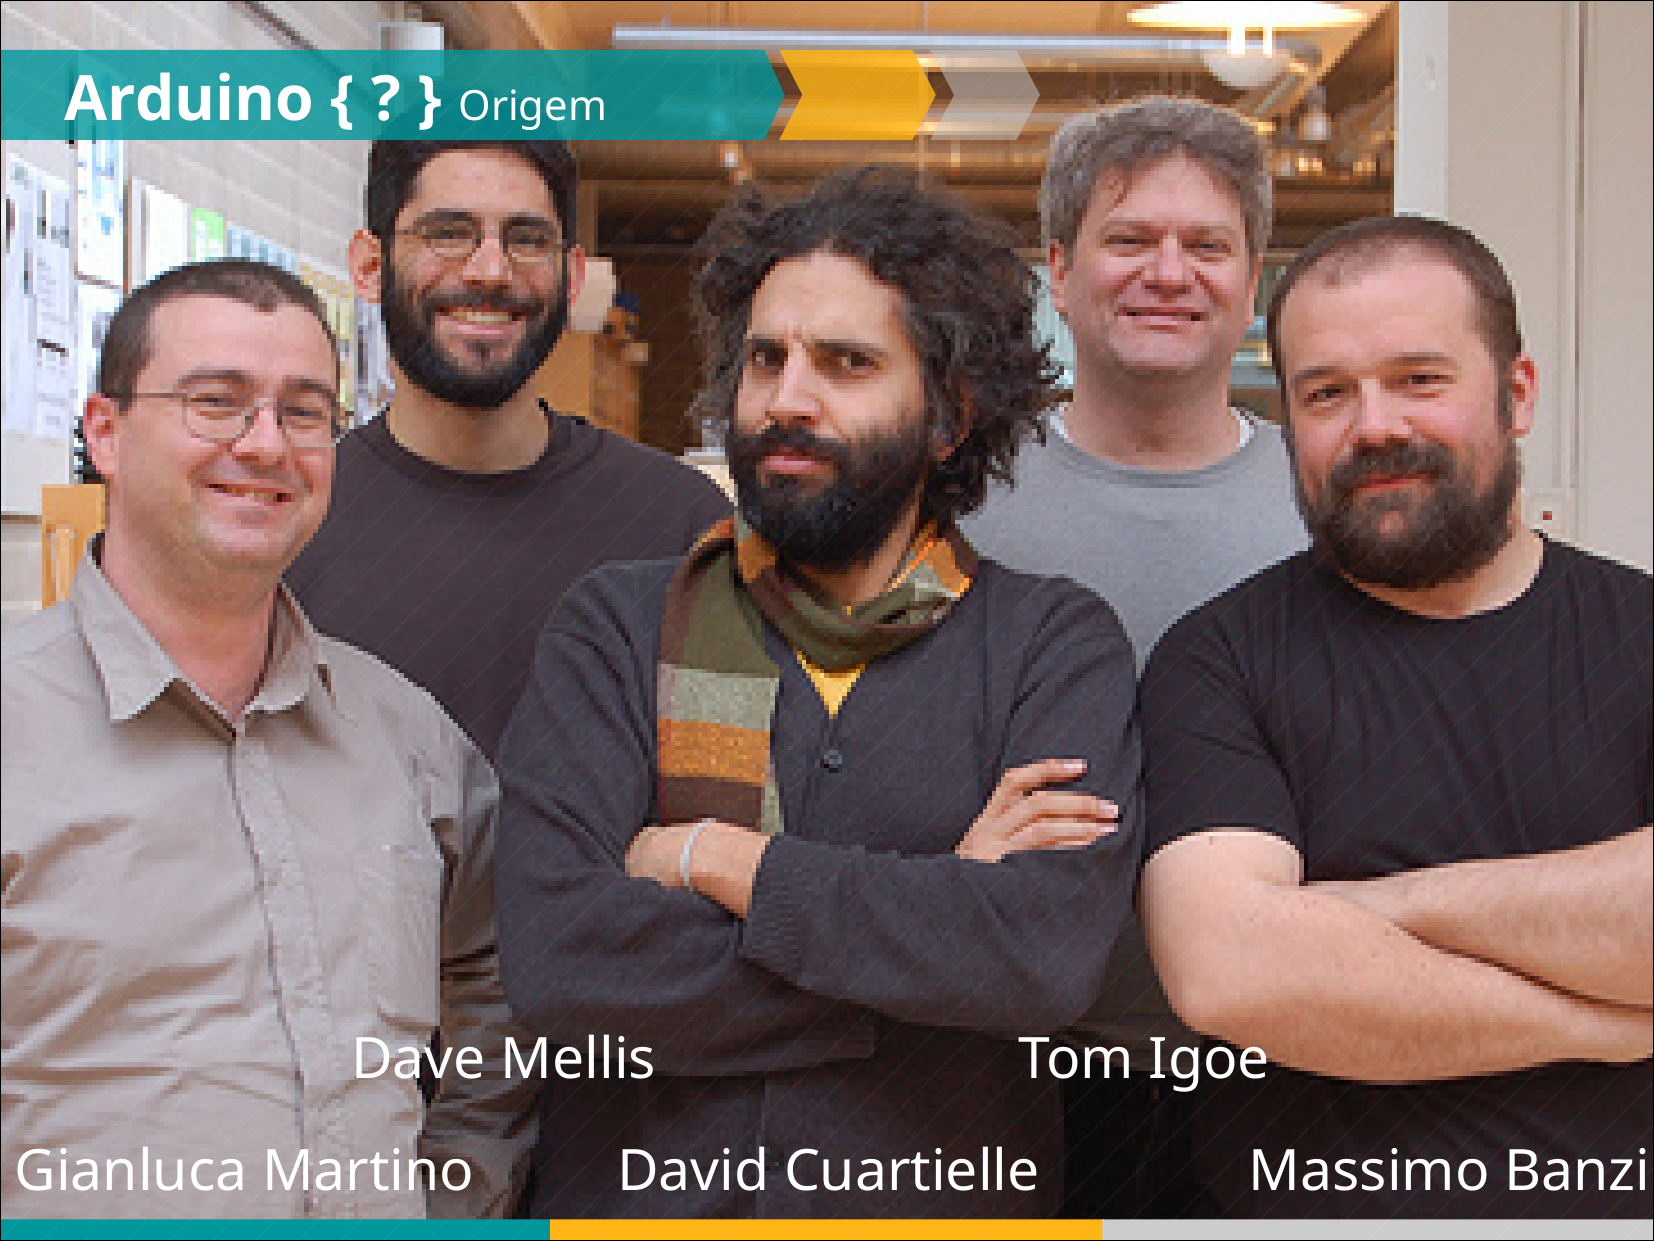

Arduino { ? } Origem
Dave Mellis
Tom Igoe
Gianluca Martino
David Cuartielle
Massimo Banzi